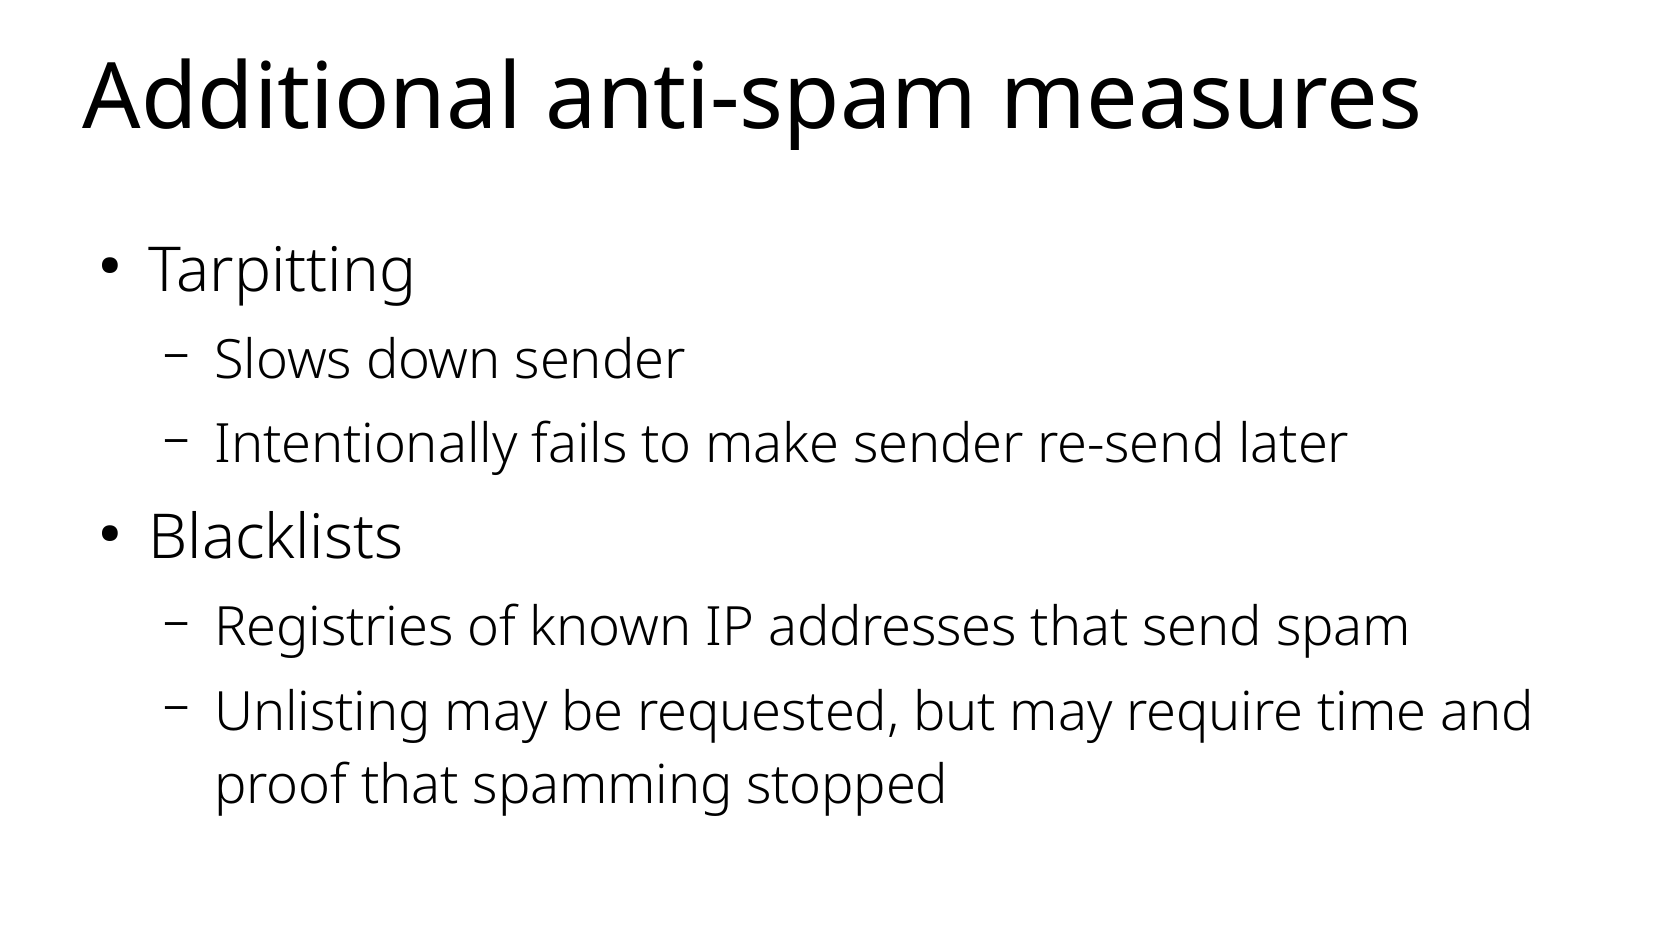

# Additional anti-spam measures
Tarpitting
Slows down sender
Intentionally fails to make sender re-send later
Blacklists
Registries of known IP addresses that send spam
Unlisting may be requested, but may require time and proof that spamming stopped